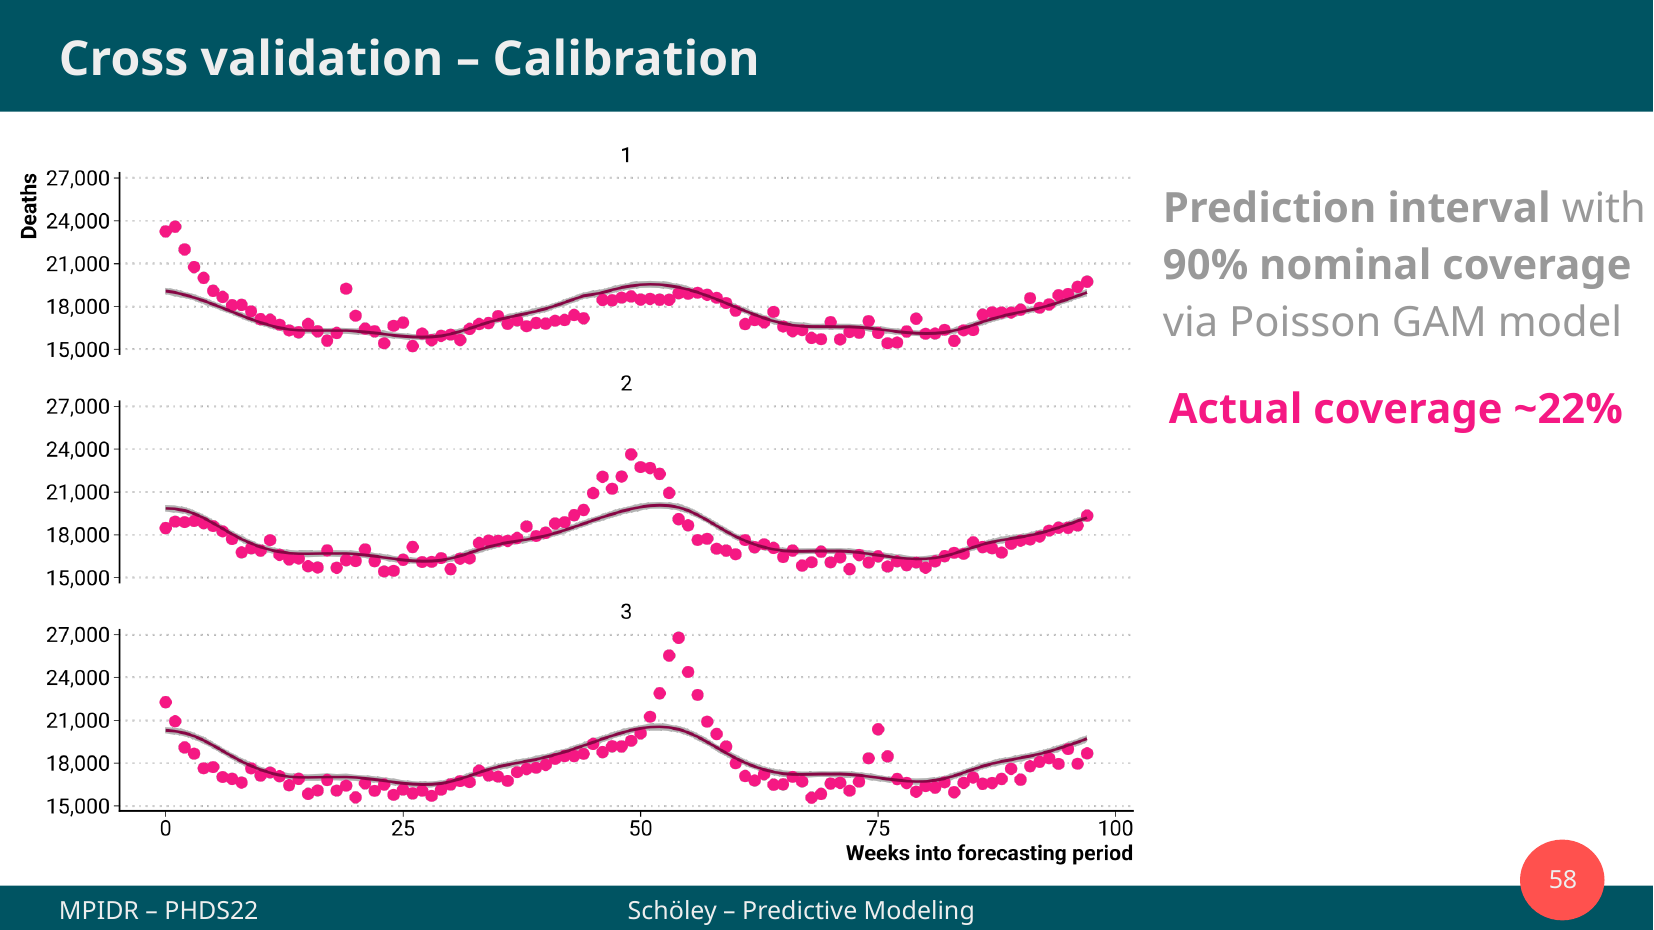

# Cross validation – Calibration
Prediction interval with
90% nominal coverage
via Poisson GAM model
Actual coverage ~22%
58
MPIDR – PHDS22
Schöley – Predictive Modeling